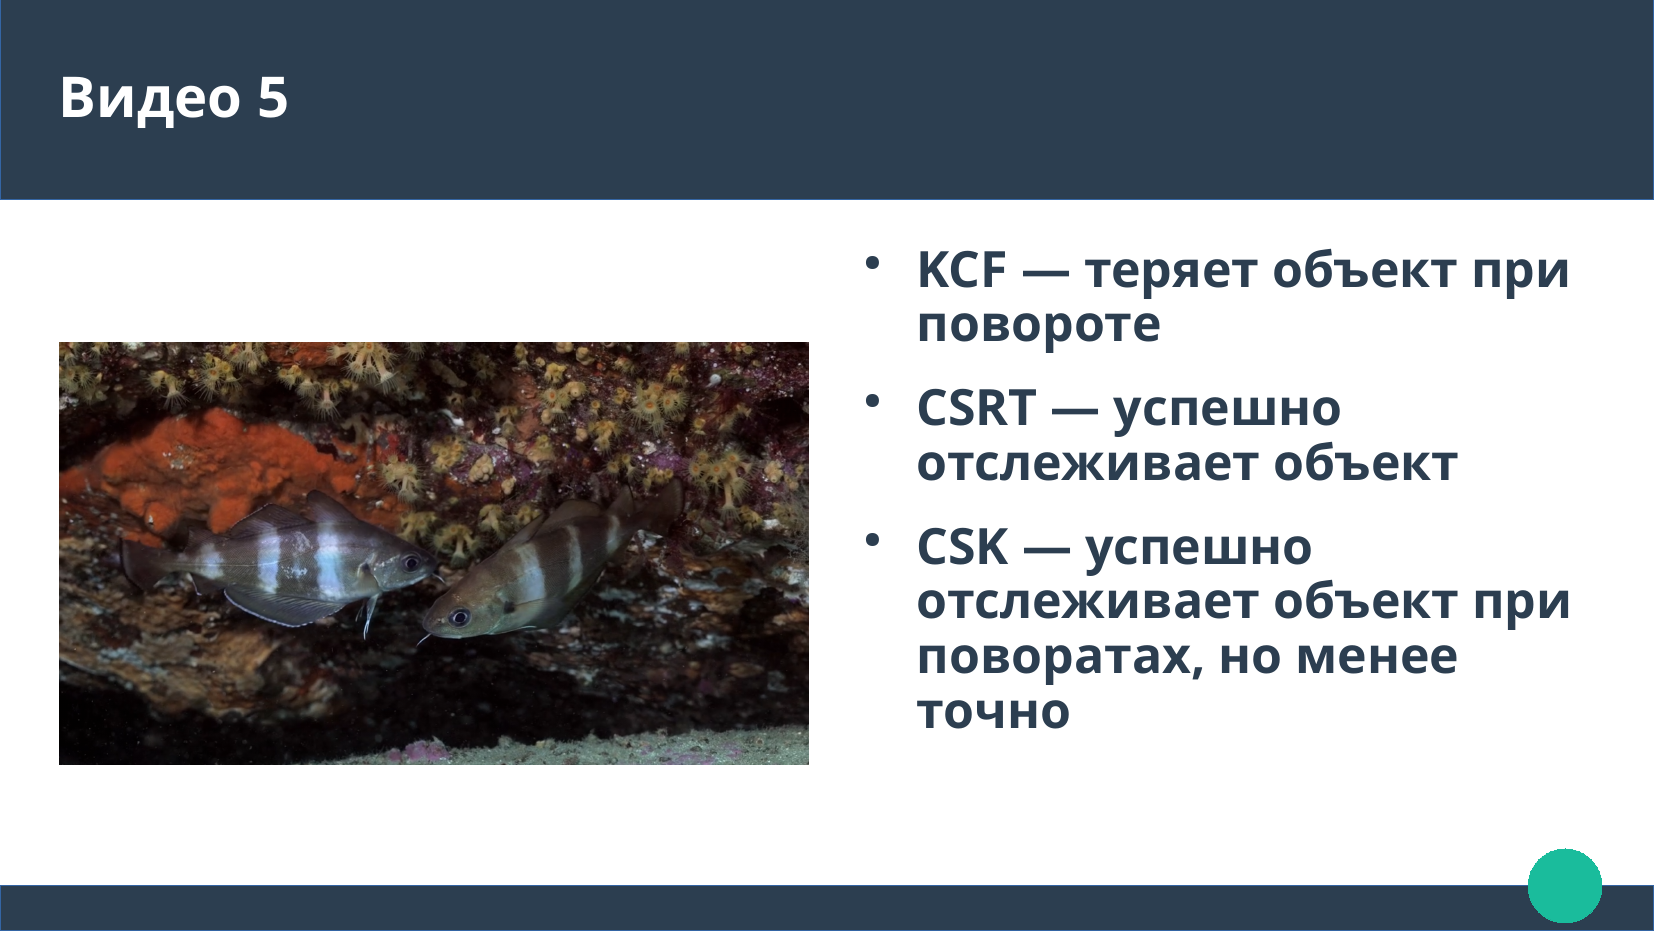

# Видео 5
KCF — теряет объект при повороте
CSRT — успешно отслеживает объект
CSK — успешно отслеживает объект при поворатах, но менее точно